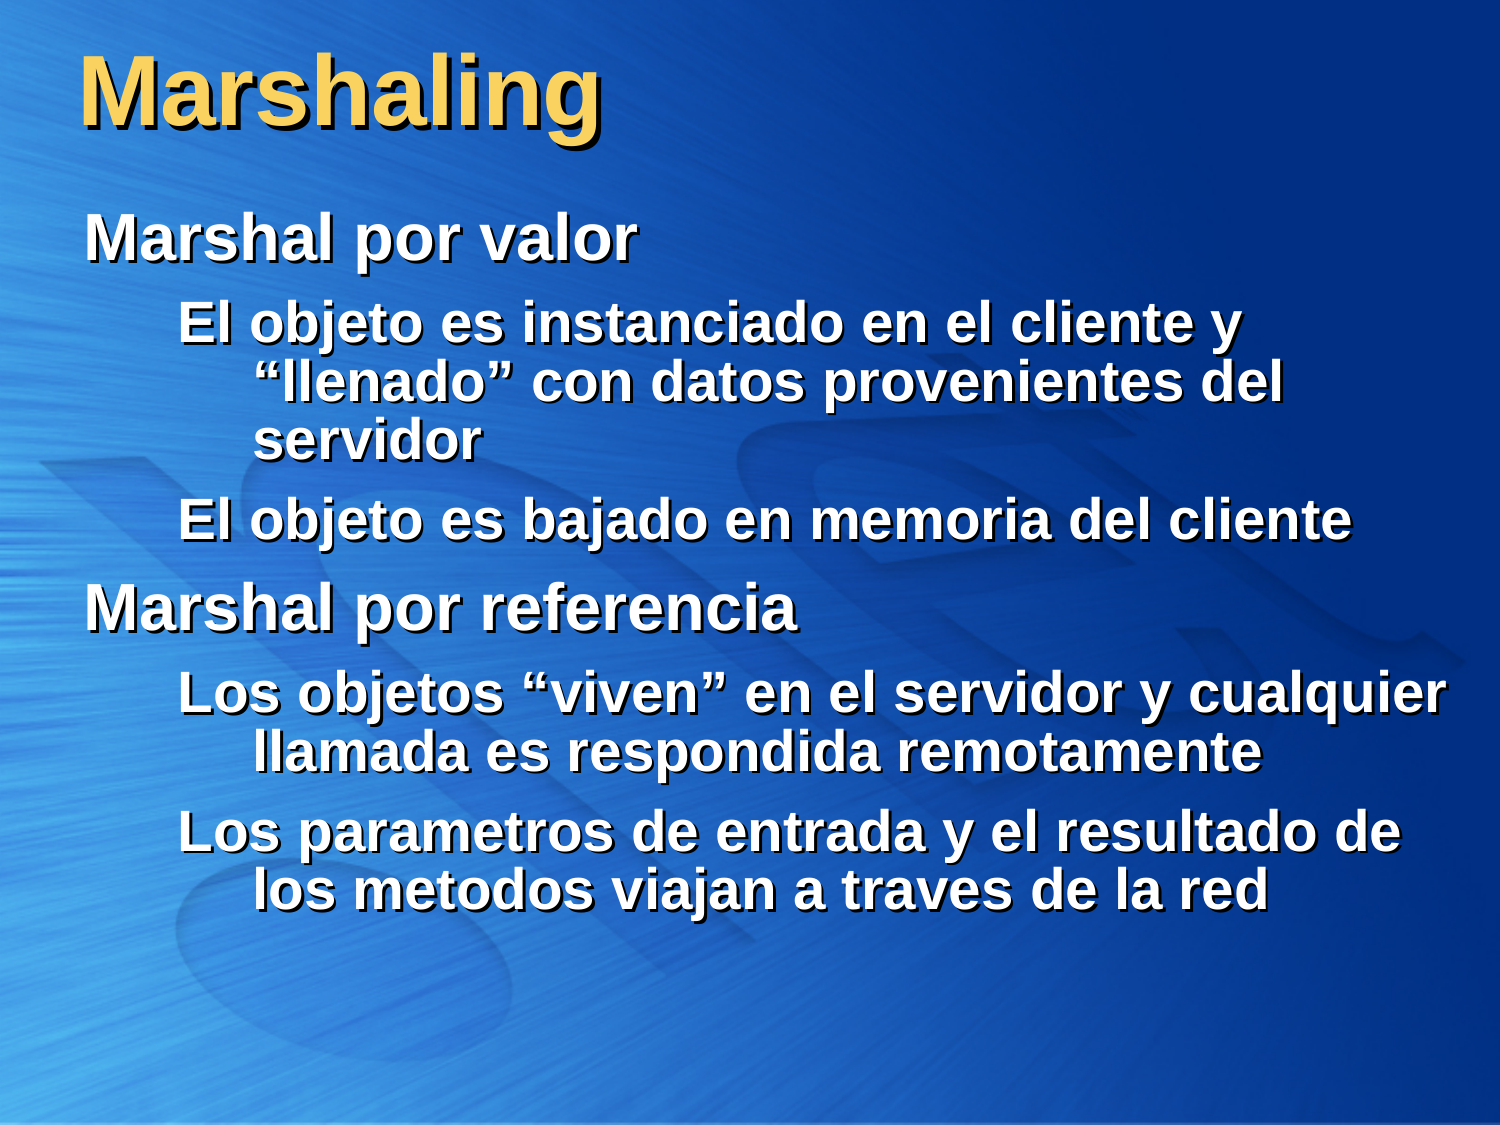

# Marshaling
Marshal por valor
El objeto es instanciado en el cliente y “llenado” con datos provenientes del servidor
El objeto es bajado en memoria del cliente
Marshal por referencia
Los objetos “viven” en el servidor y cualquier llamada es respondida remotamente
Los parametros de entrada y el resultado de los metodos viajan a traves de la red